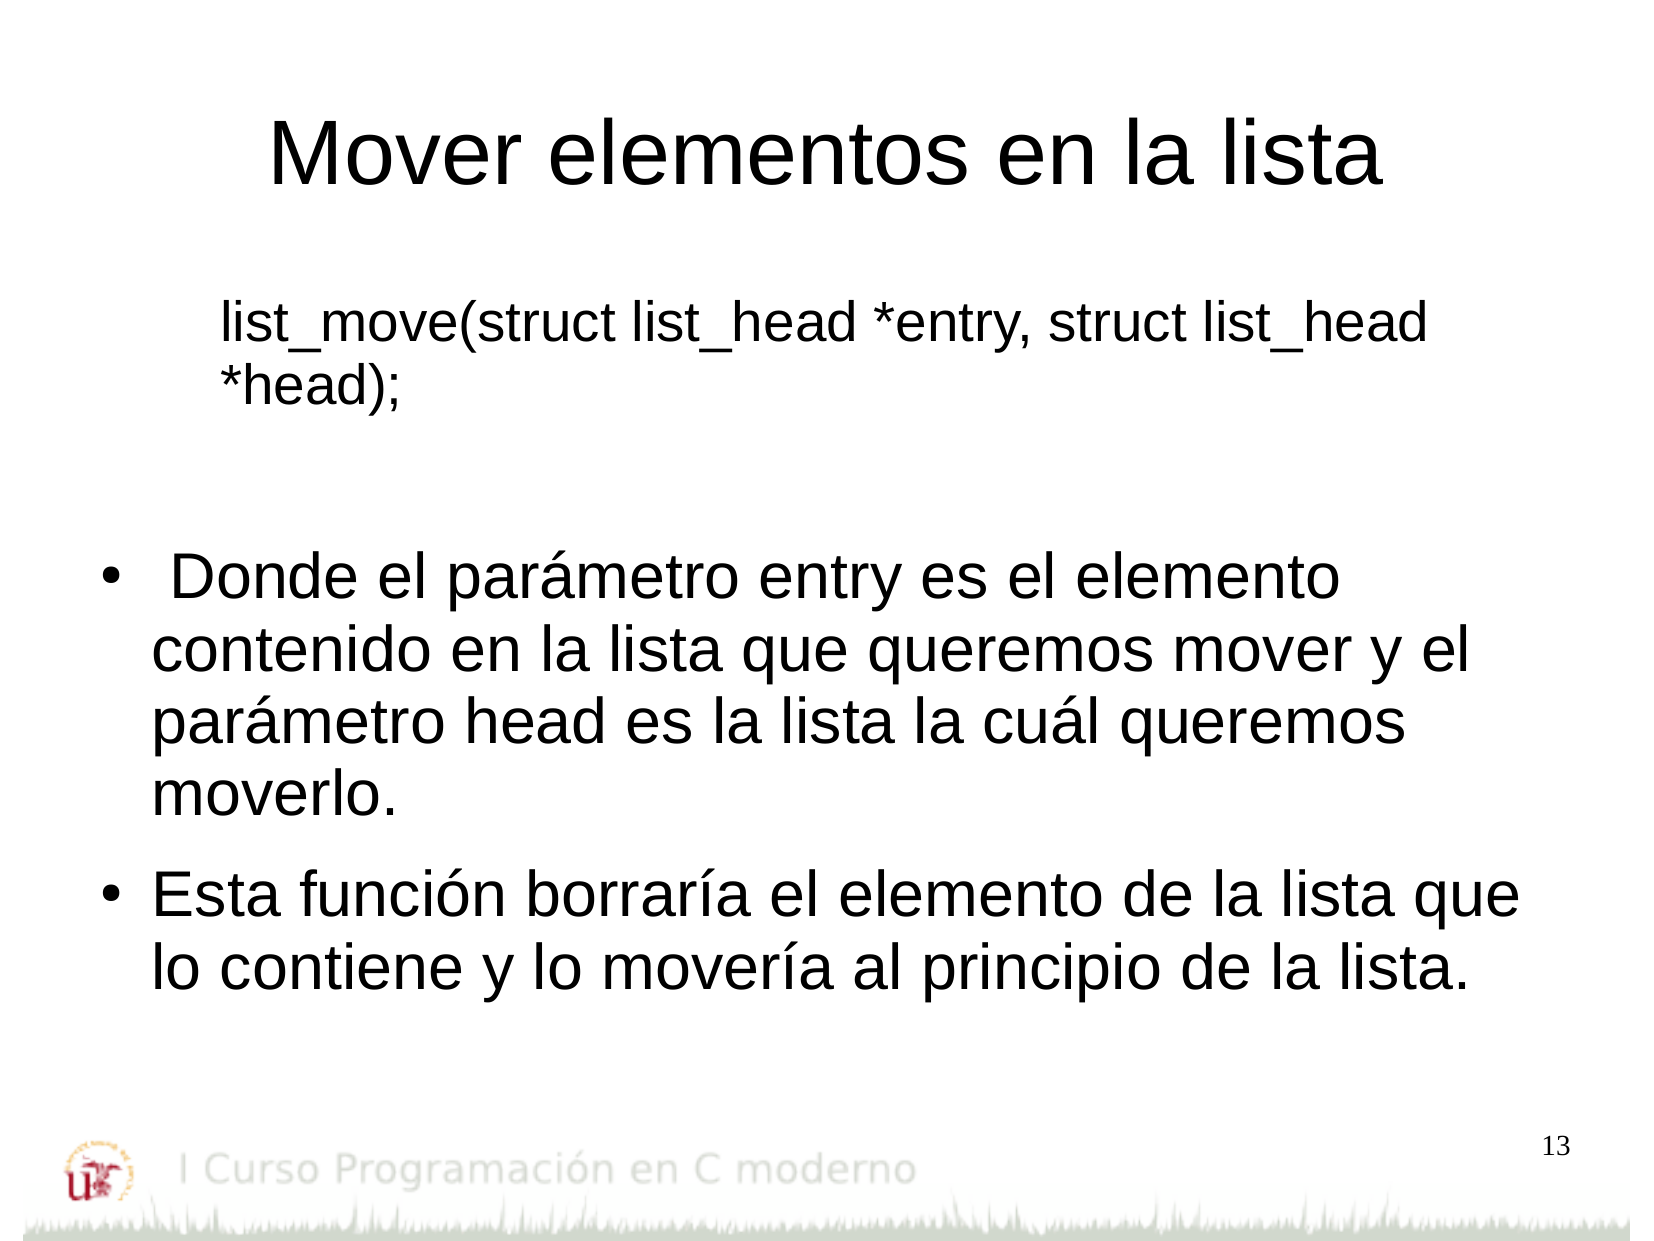

# Mover elementos en la lista
list_move(struct list_head *entry, struct list_head *head);
 Donde el parámetro entry es el elemento contenido en la lista que queremos mover y el parámetro head es la lista la cuál queremos moverlo.
Esta función borraría el elemento de la lista que lo contiene y lo movería al principio de la lista.
13